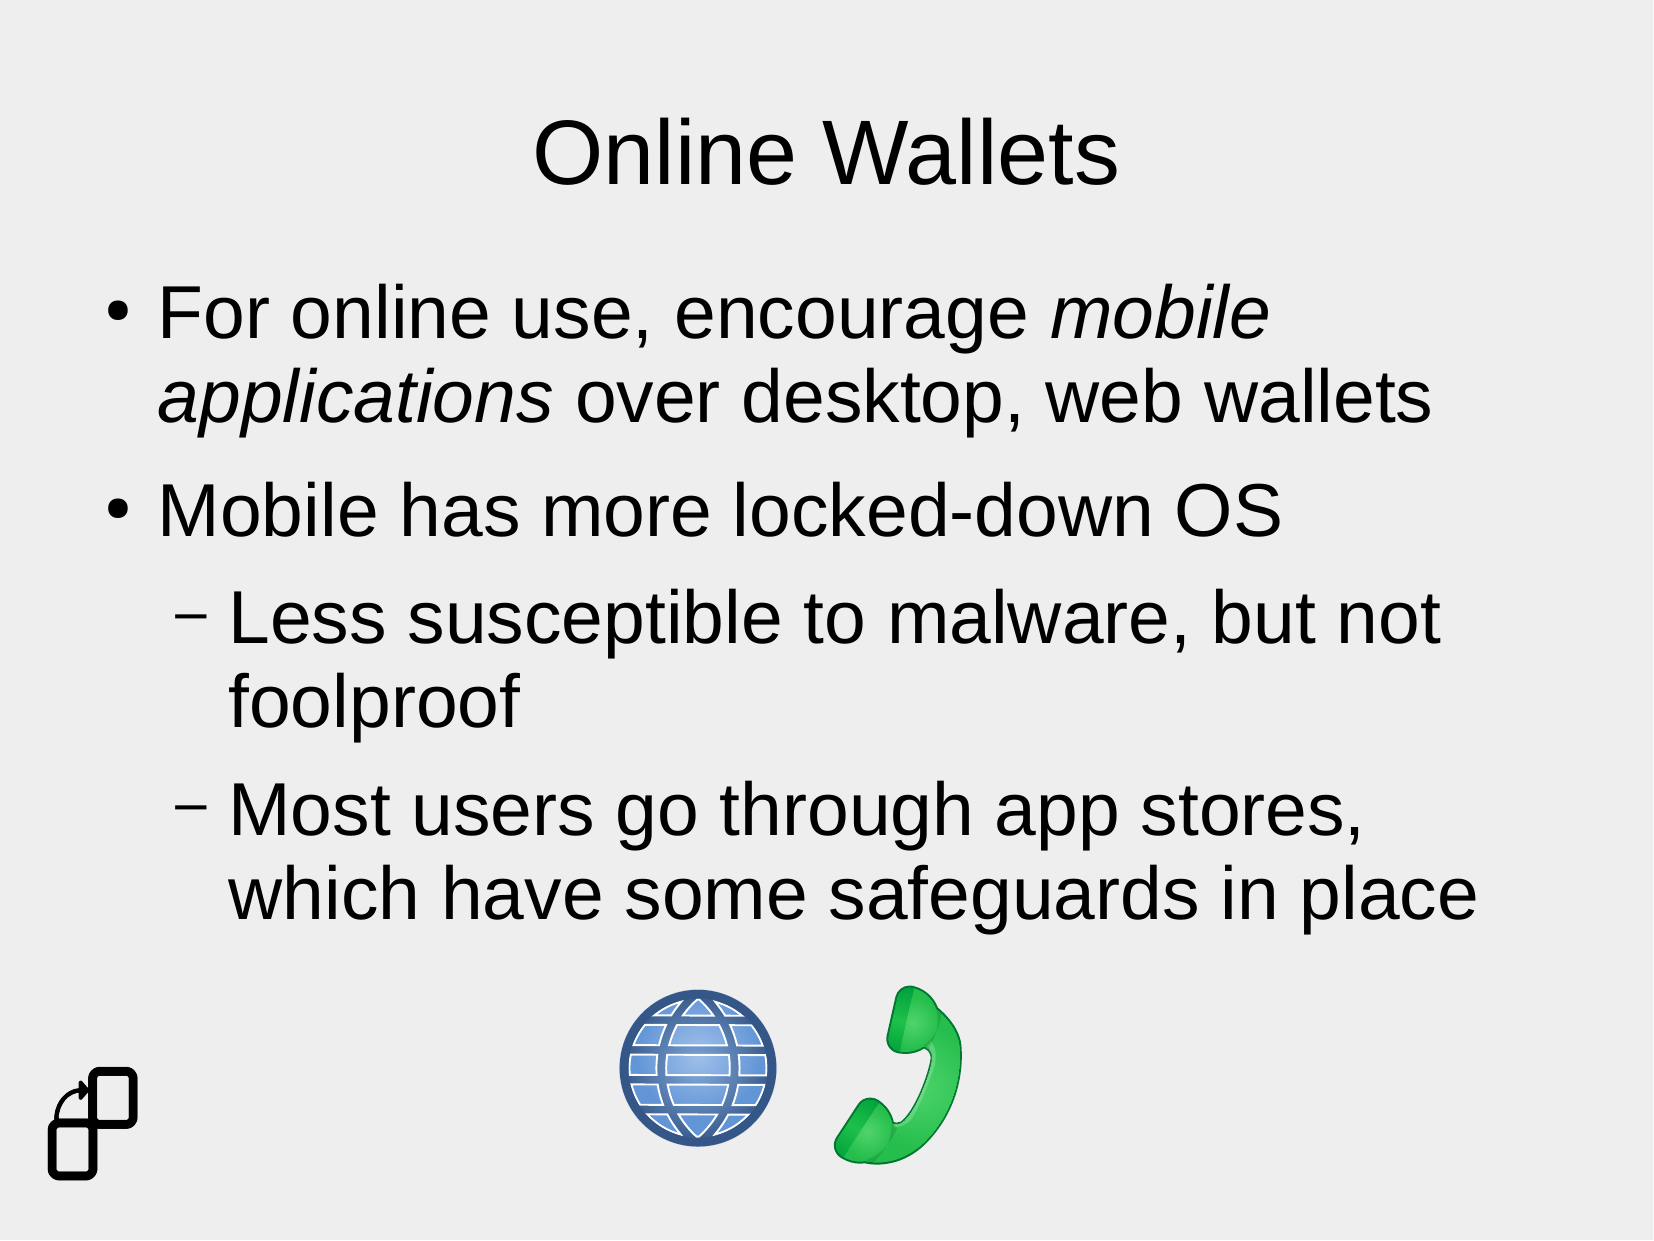

# Online Wallets
For online use, encourage mobile applications over desktop, web wallets
Mobile has more locked-down OS
Less susceptible to malware, but not foolproof
Most users go through app stores, which have some safeguards in place